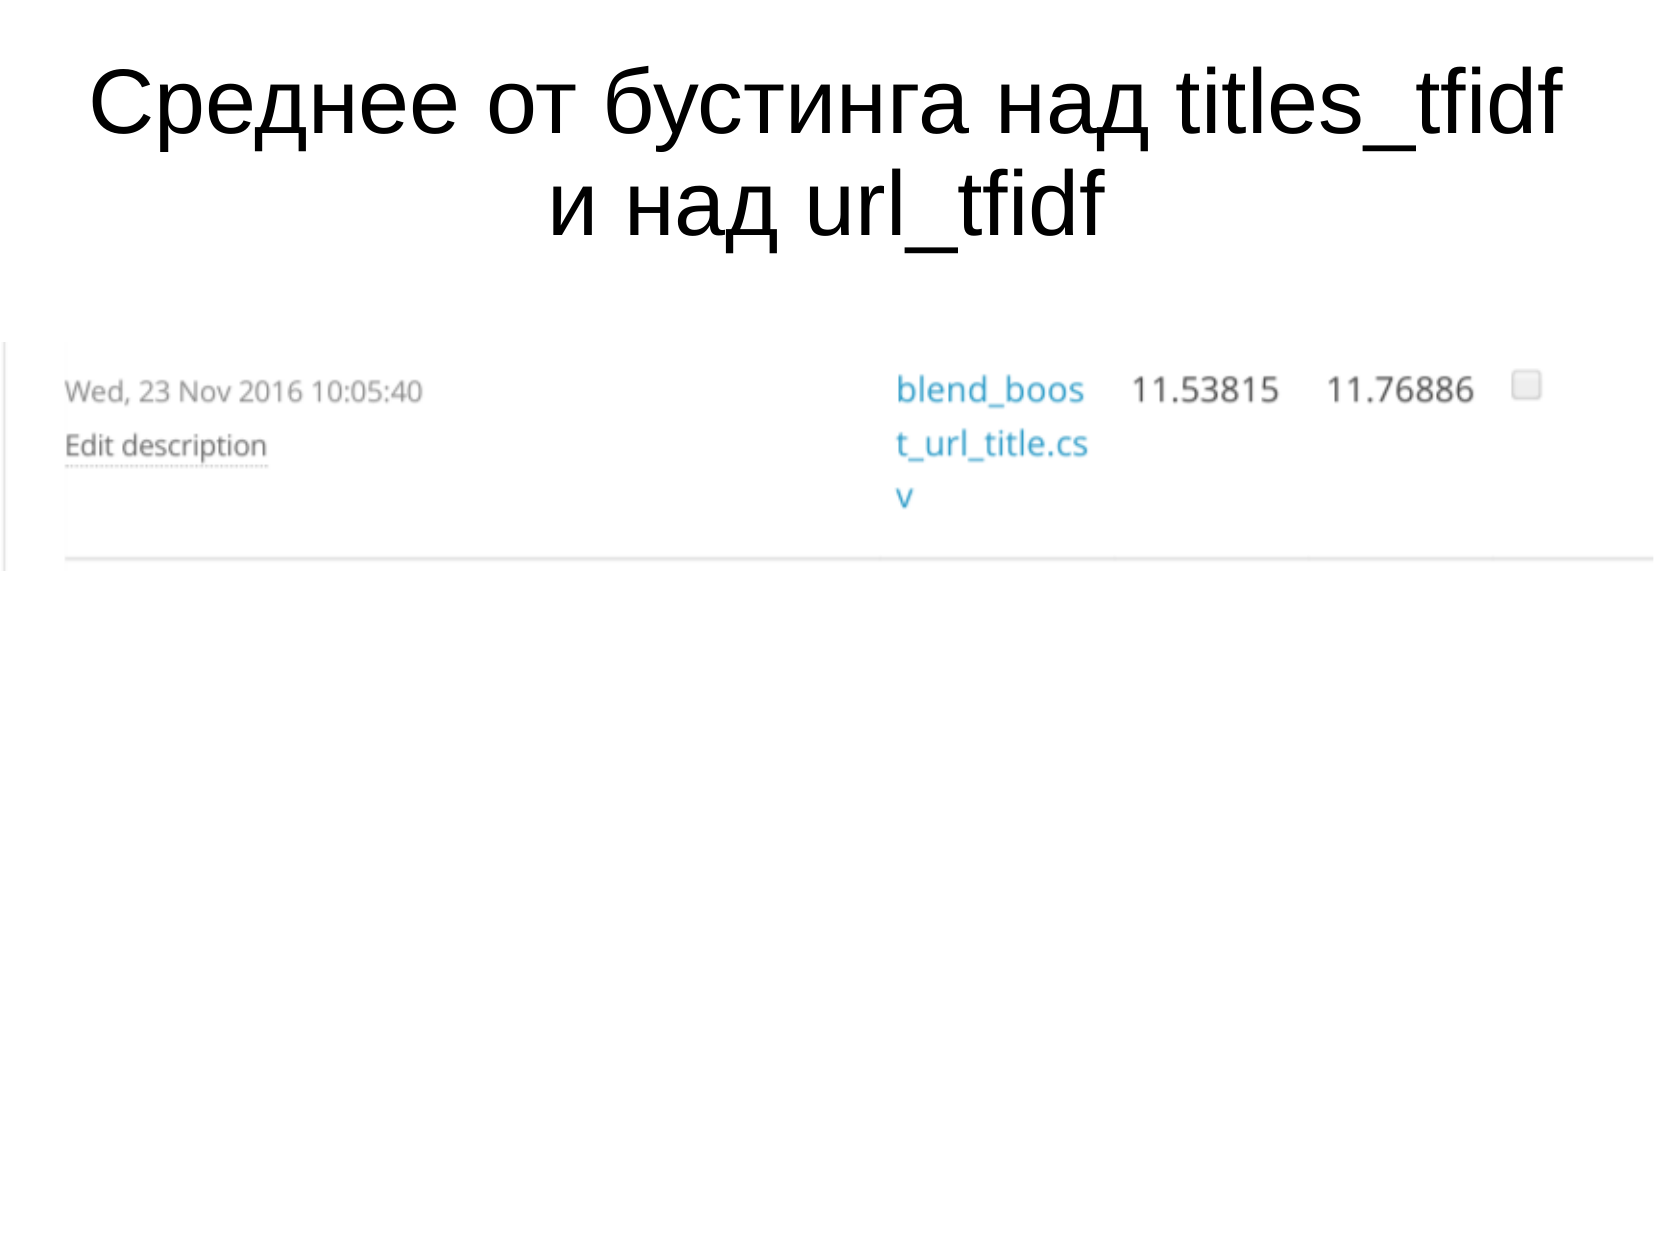

# Среднее от бустинга над titles_tfidf и над url_tfidf